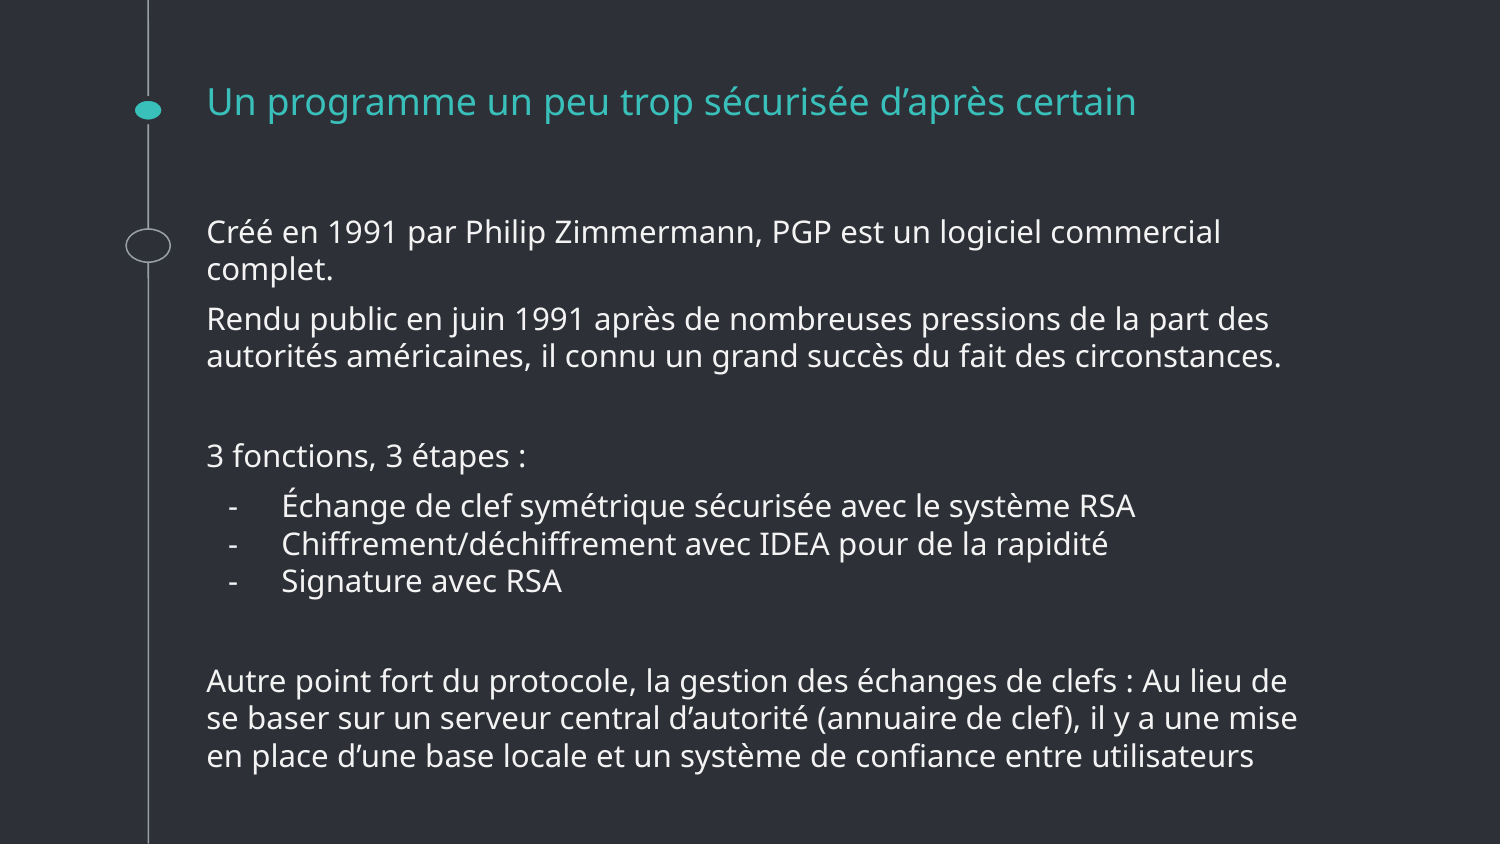

# Un programme un peu trop sécurisée d’après certain
Créé en 1991 par Philip Zimmermann, PGP est un logiciel commercial complet.
Rendu public en juin 1991 après de nombreuses pressions de la part des autorités américaines, il connu un grand succès du fait des circonstances.
3 fonctions, 3 étapes :
Échange de clef symétrique sécurisée avec le système RSA
Chiffrement/déchiffrement avec IDEA pour de la rapidité
Signature avec RSA
Autre point fort du protocole, la gestion des échanges de clefs : Au lieu de se baser sur un serveur central d’autorité (annuaire de clef), il y a une mise en place d’une base locale et un système de confiance entre utilisateurs